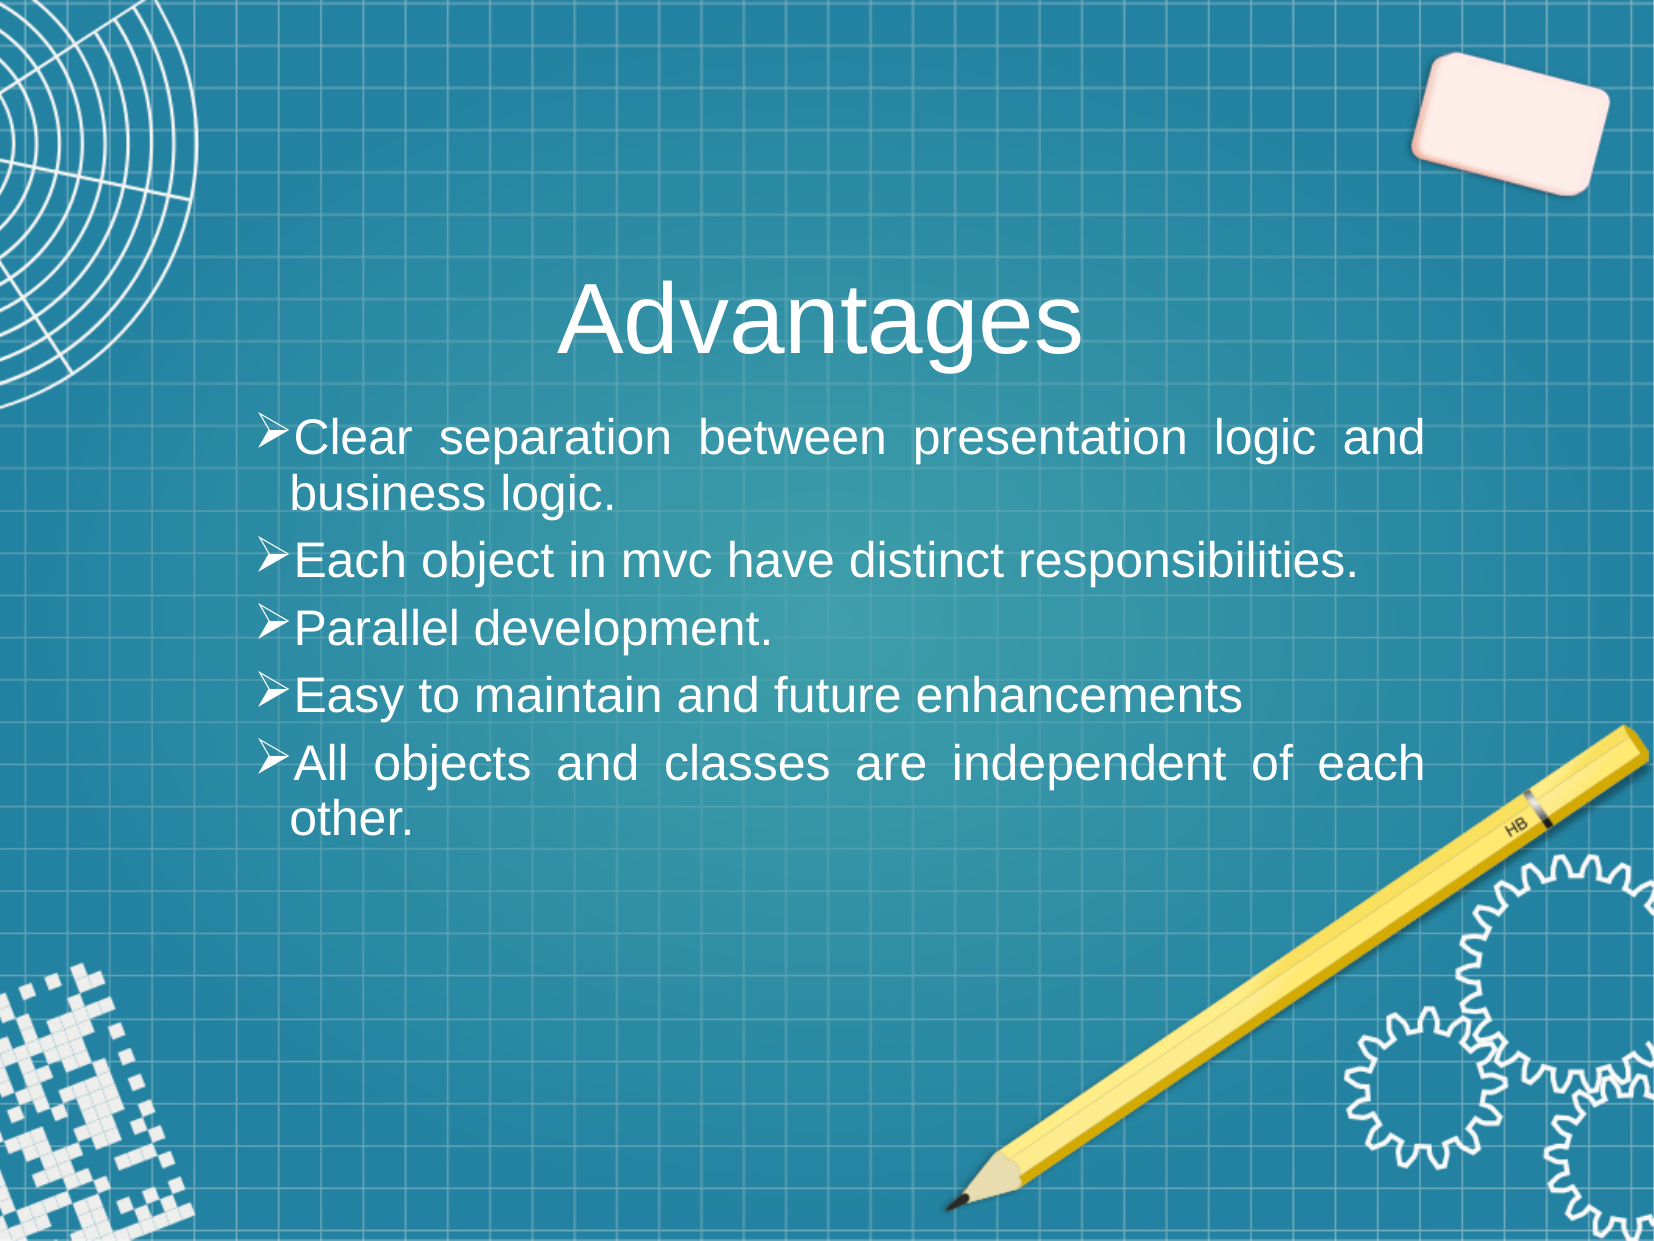

# Advantages
Clear separation between presentation logic and business logic.
Each object in mvc have distinct responsibilities.
Parallel development.
Easy to maintain and future enhancements
All objects and classes are independent of each other.